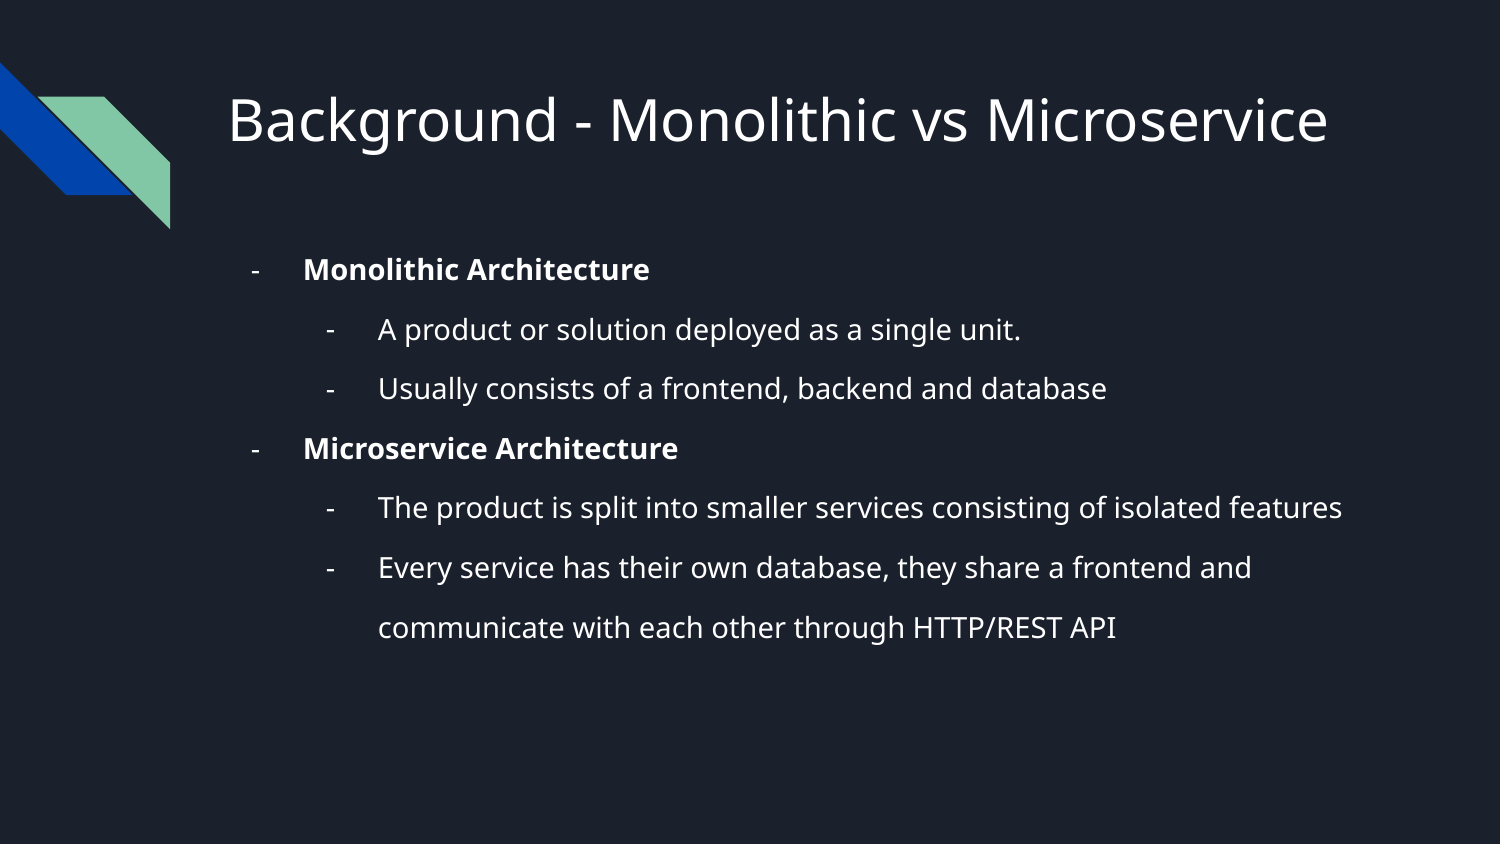

# Background - Monolithic vs Microservice
Monolithic Architecture
A product or solution deployed as a single unit.
Usually consists of a frontend, backend and database
Microservice Architecture
The product is split into smaller services consisting of isolated features
Every service has their own database, they share a frontend and communicate with each other through HTTP/REST API